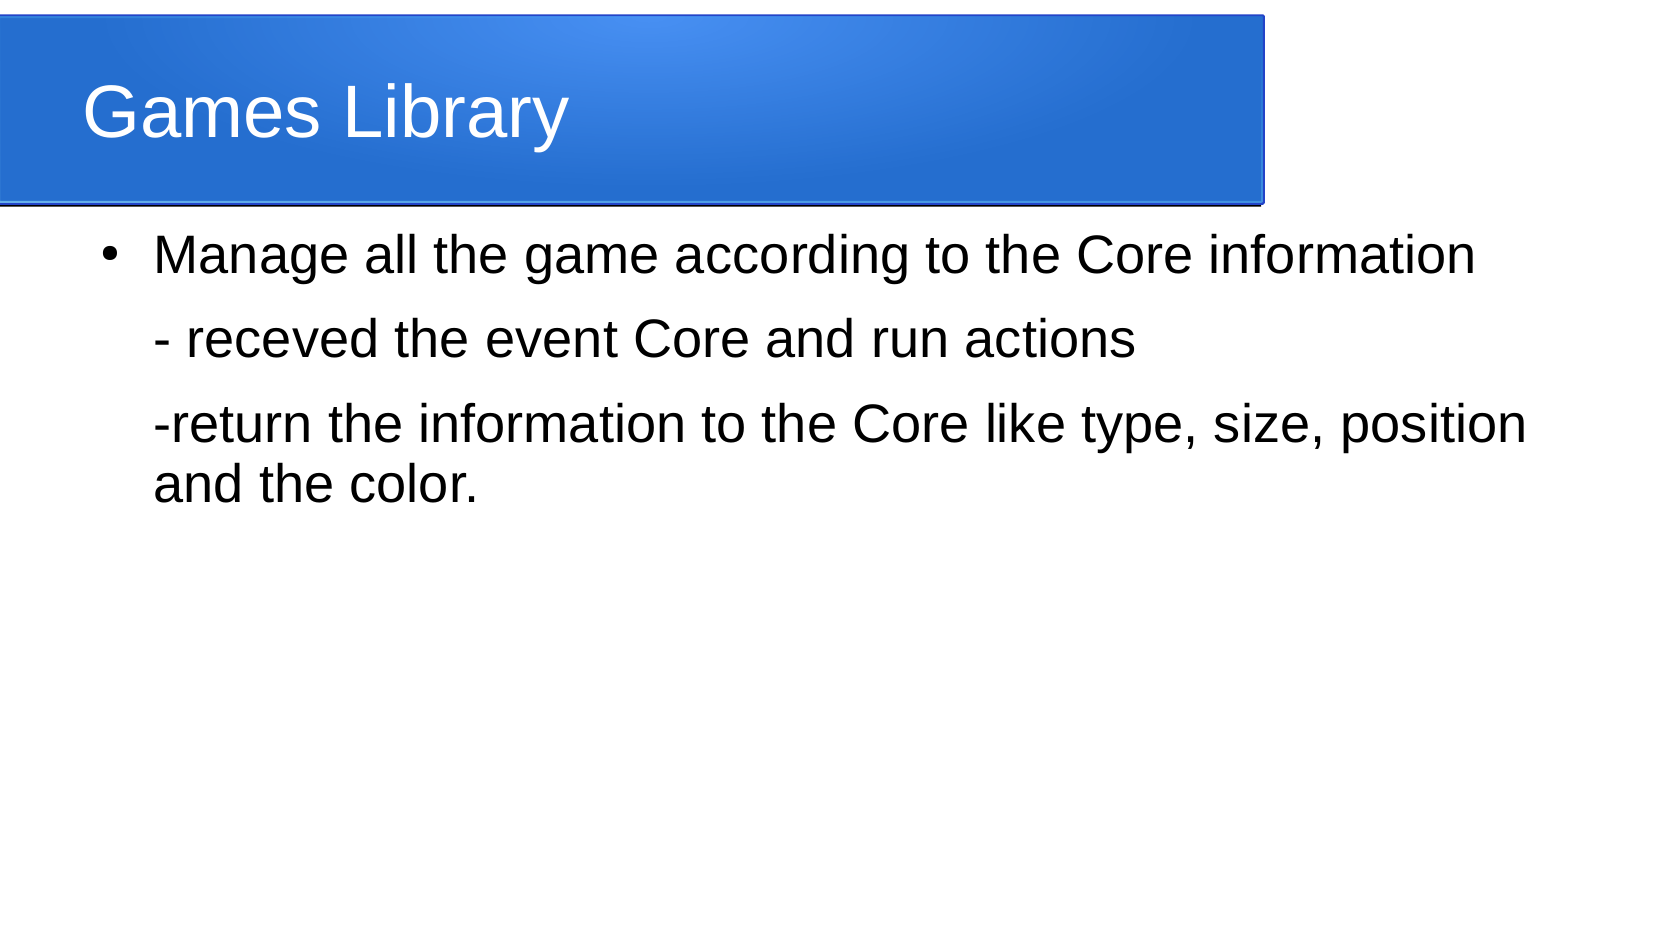

# Games Library
Manage all the game according to the Core information
- receved the event Core and run actions
-return the information to the Core like type, size, position and the color.